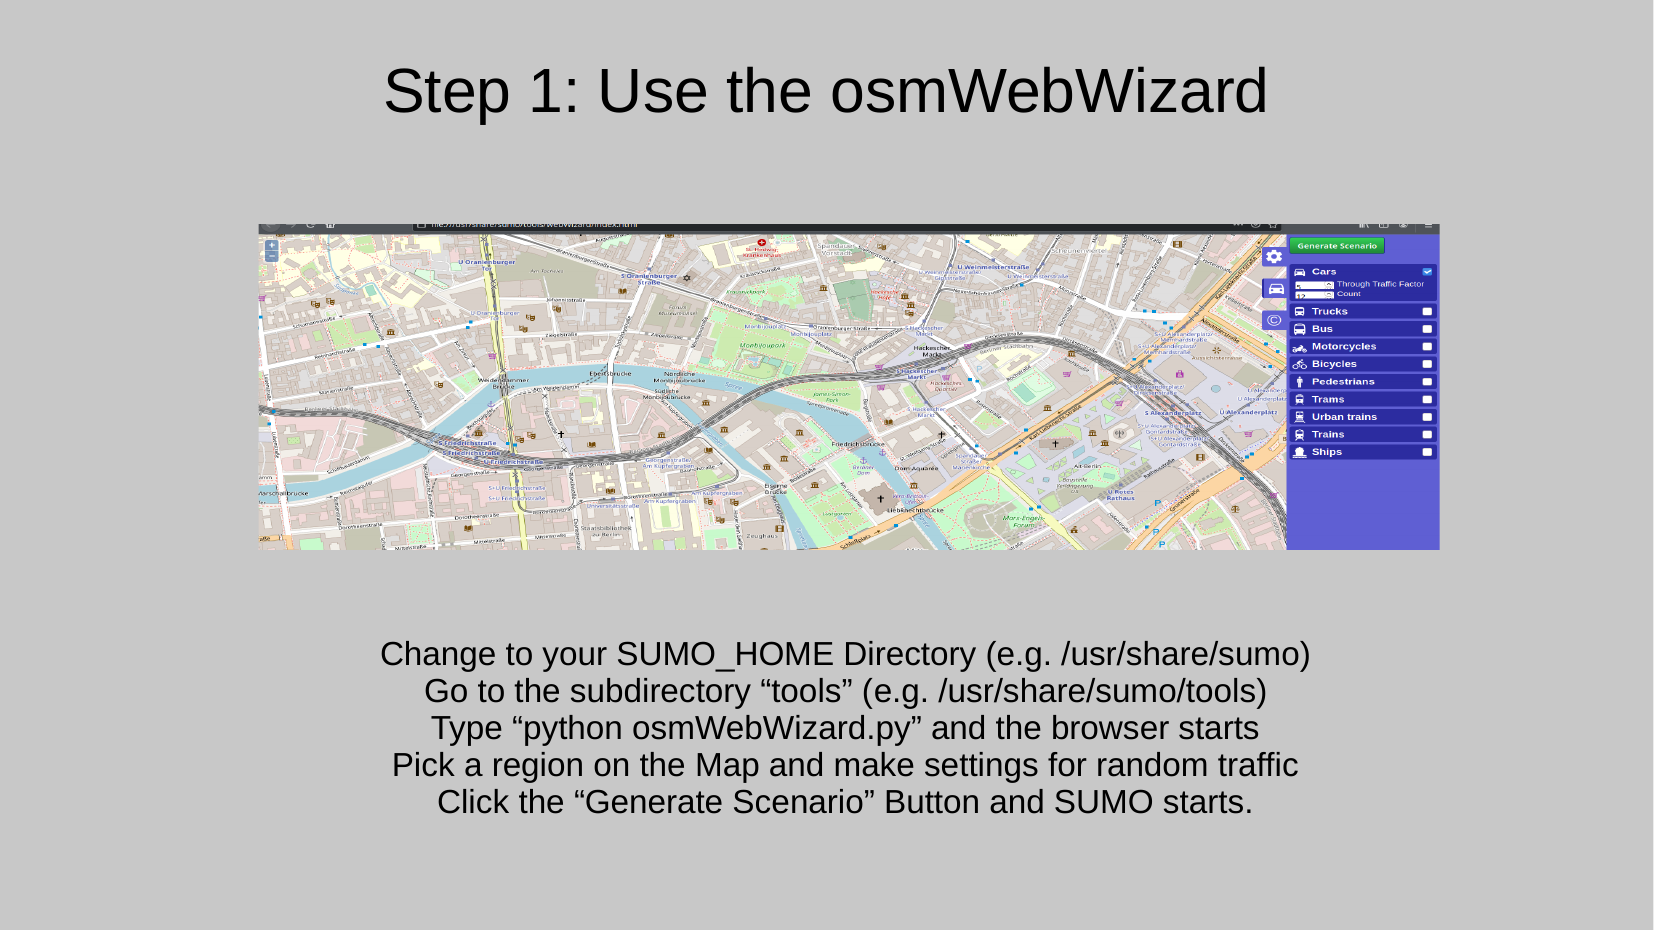

# Step 1: Use the osmWebWizard
Change to your SUMO_HOME Directory (e.g. /usr/share/sumo)
Go to the subdirectory “tools” (e.g. /usr/share/sumo/tools)
Type “python osmWebWizard.py” and the browser starts
Pick a region on the Map and make settings for random traffic
Click the “Generate Scenario” Button and SUMO starts.